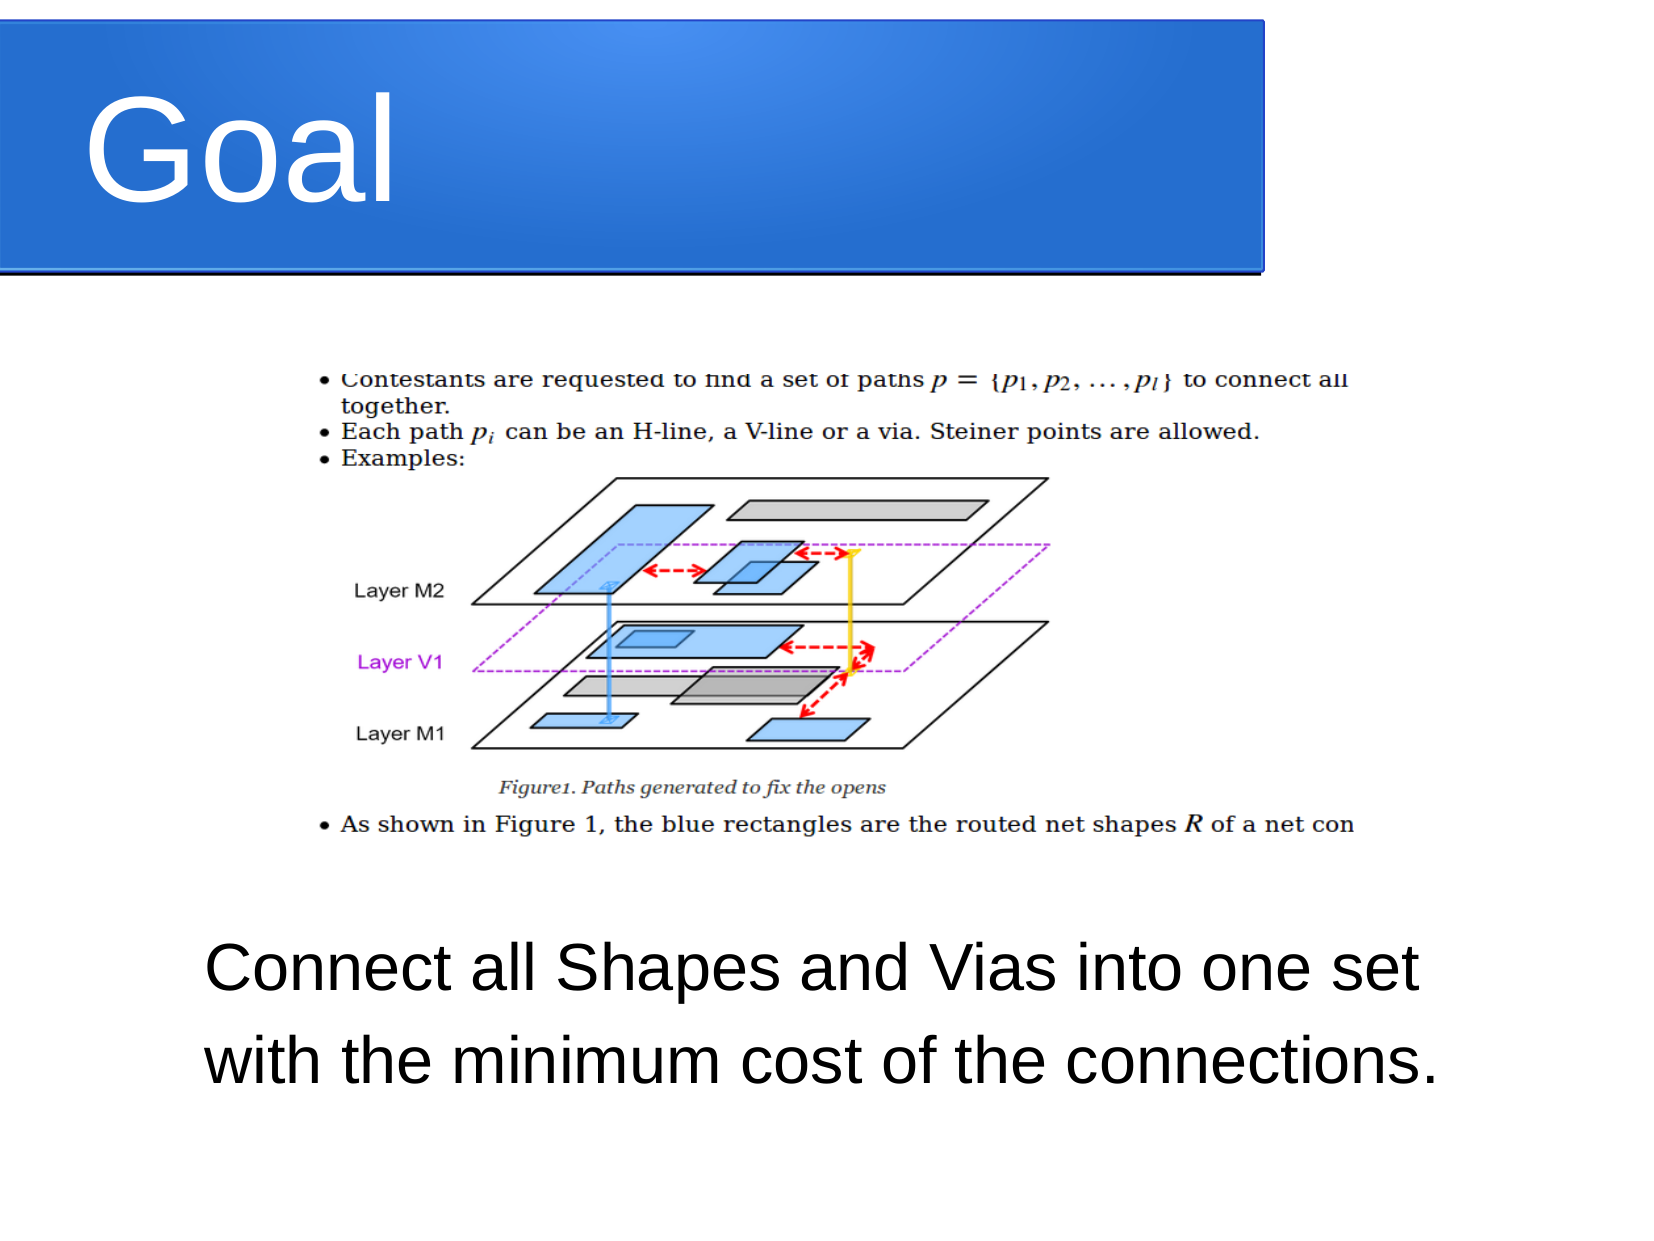

# Goal
Connect all Shapes and Vias into one set with the minimum cost of the connections.